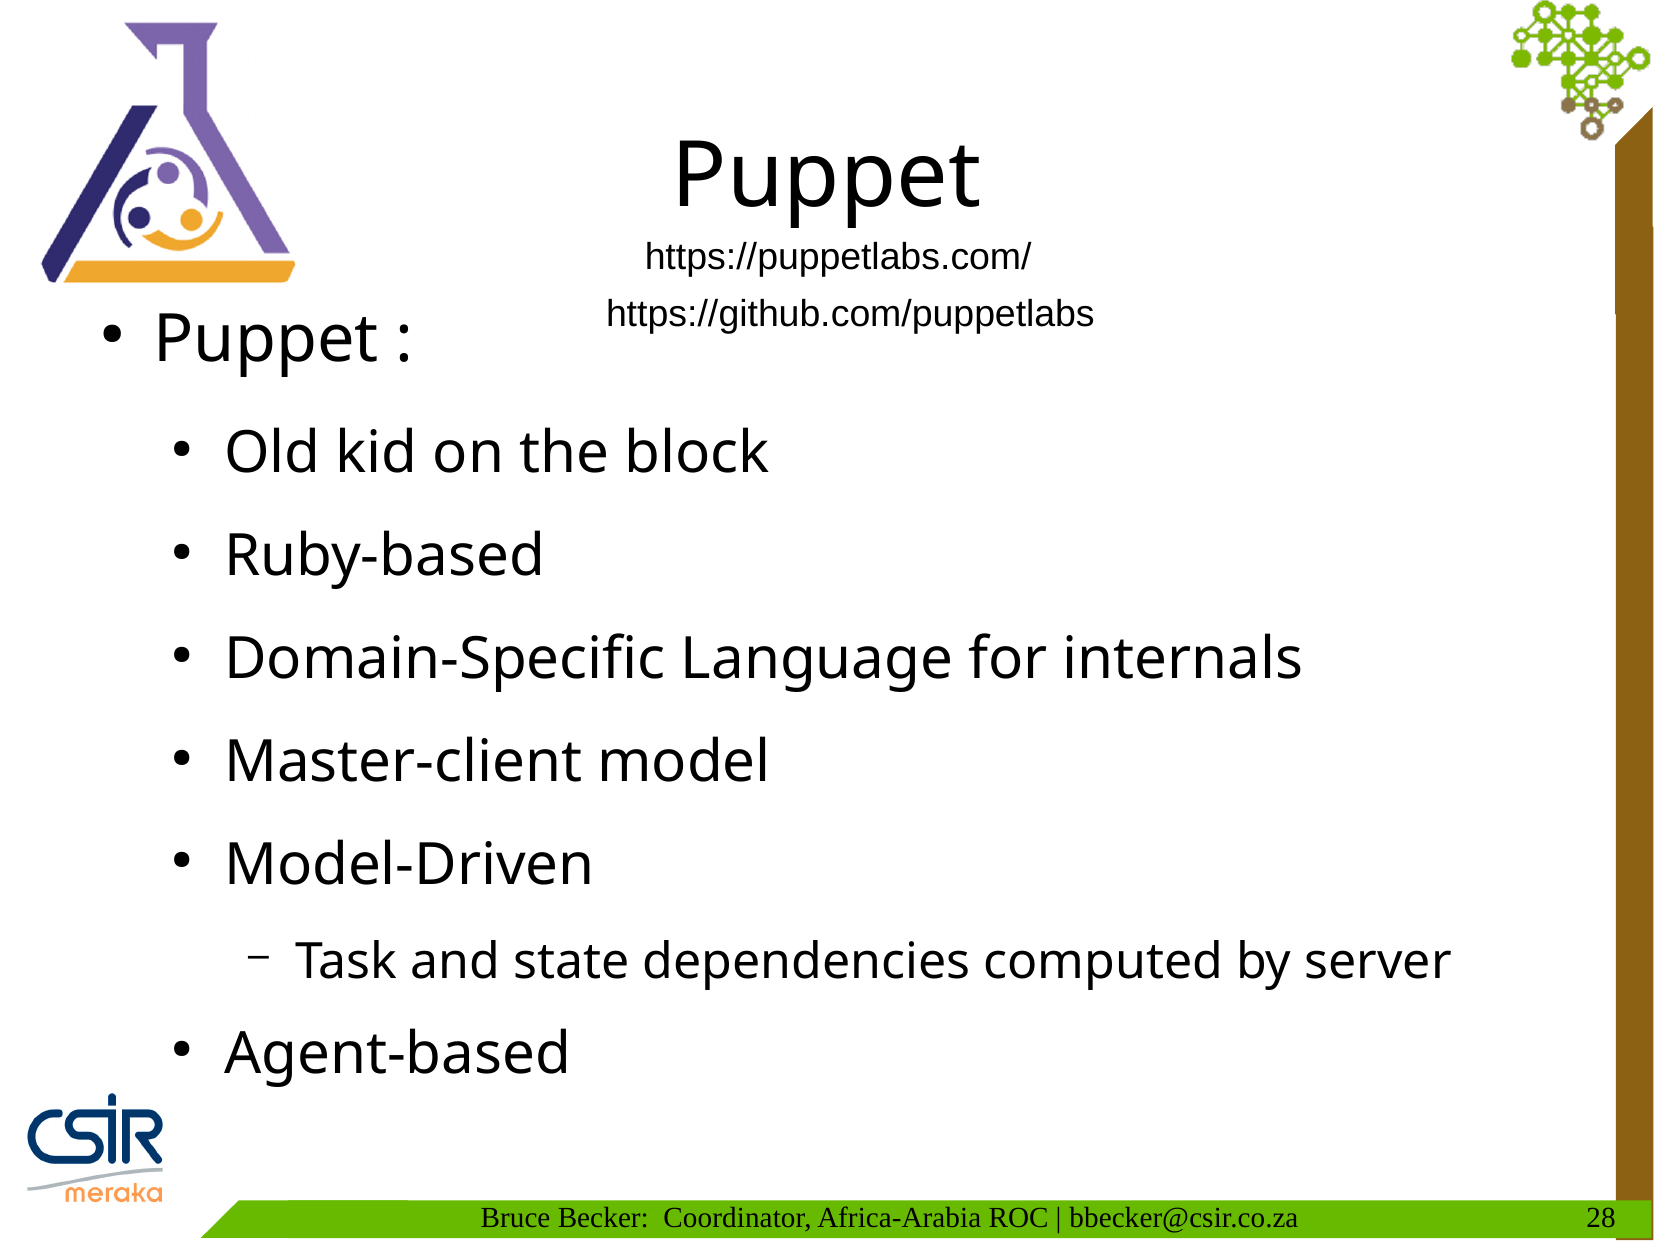

# Puppet
https://puppetlabs.com/
https://github.com/puppetlabs
Puppet :
Old kid on the block
Ruby-based
Domain-Specific Language for internals
Master-client model
Model-Driven
Task and state dependencies computed by server
Agent-based
28